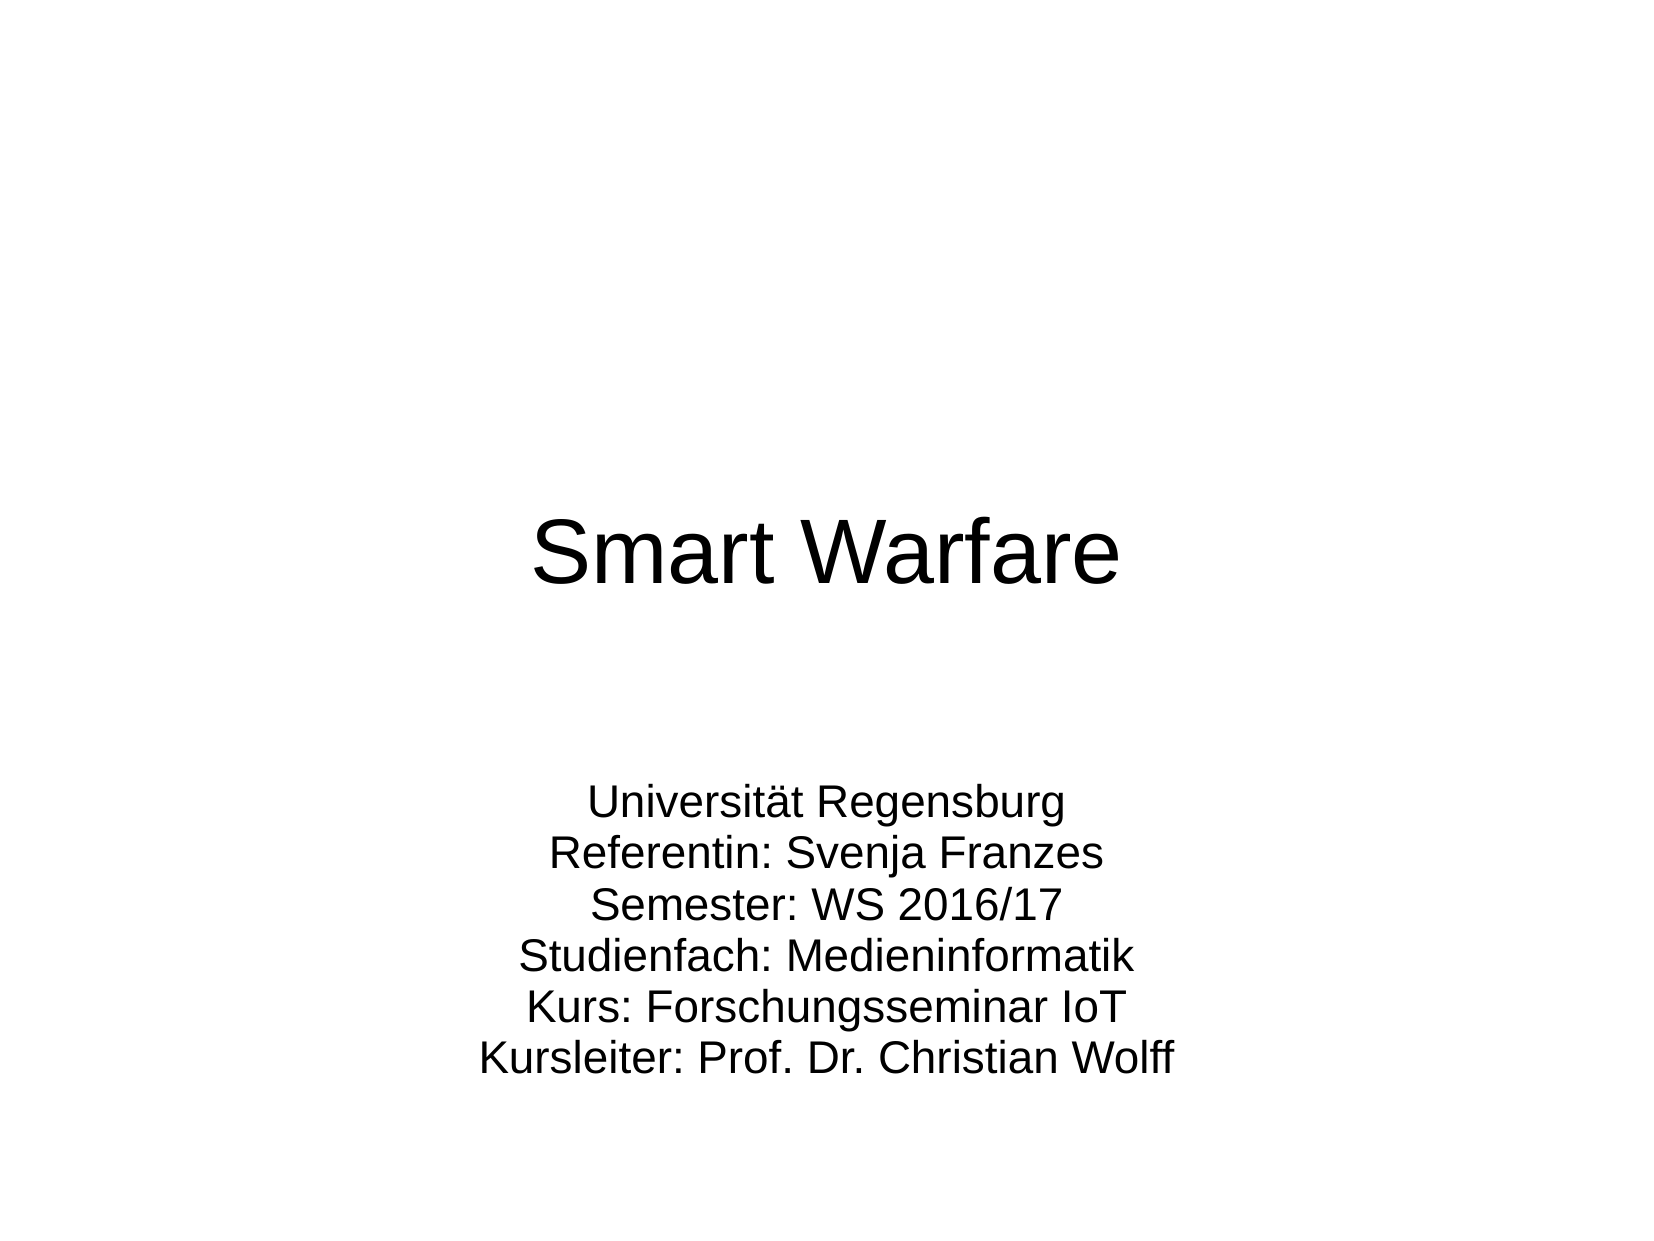

# Smart Warfare
Universität Regensburg
Referentin: Svenja Franzes
Semester: WS 2016/17
Studienfach: Medieninformatik
Kurs: Forschungsseminar IoT
Kursleiter: Prof. Dr. Christian Wolff